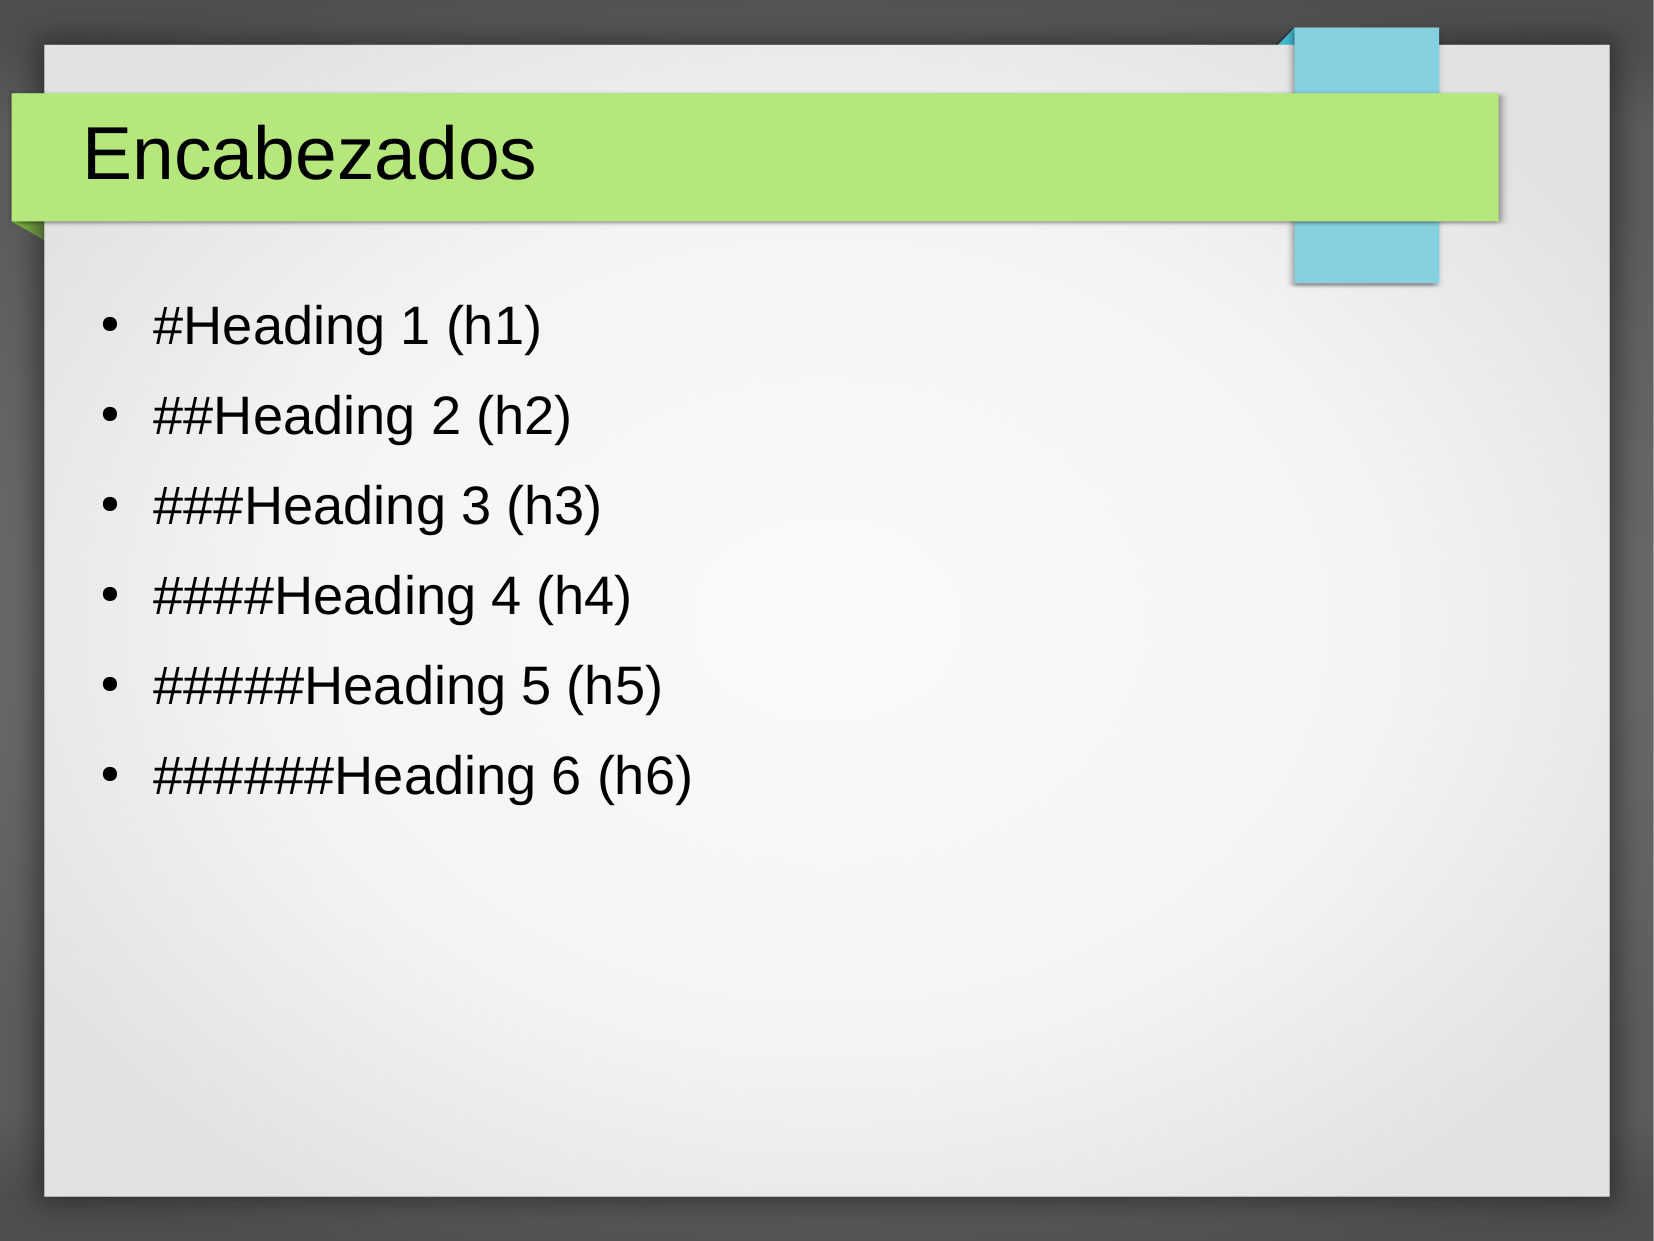

# Encabezados
#Heading 1 (h1)
##Heading 2 (h2)
###Heading 3 (h3)
####Heading 4 (h4)
#####Heading 5 (h5)
######Heading 6 (h6)